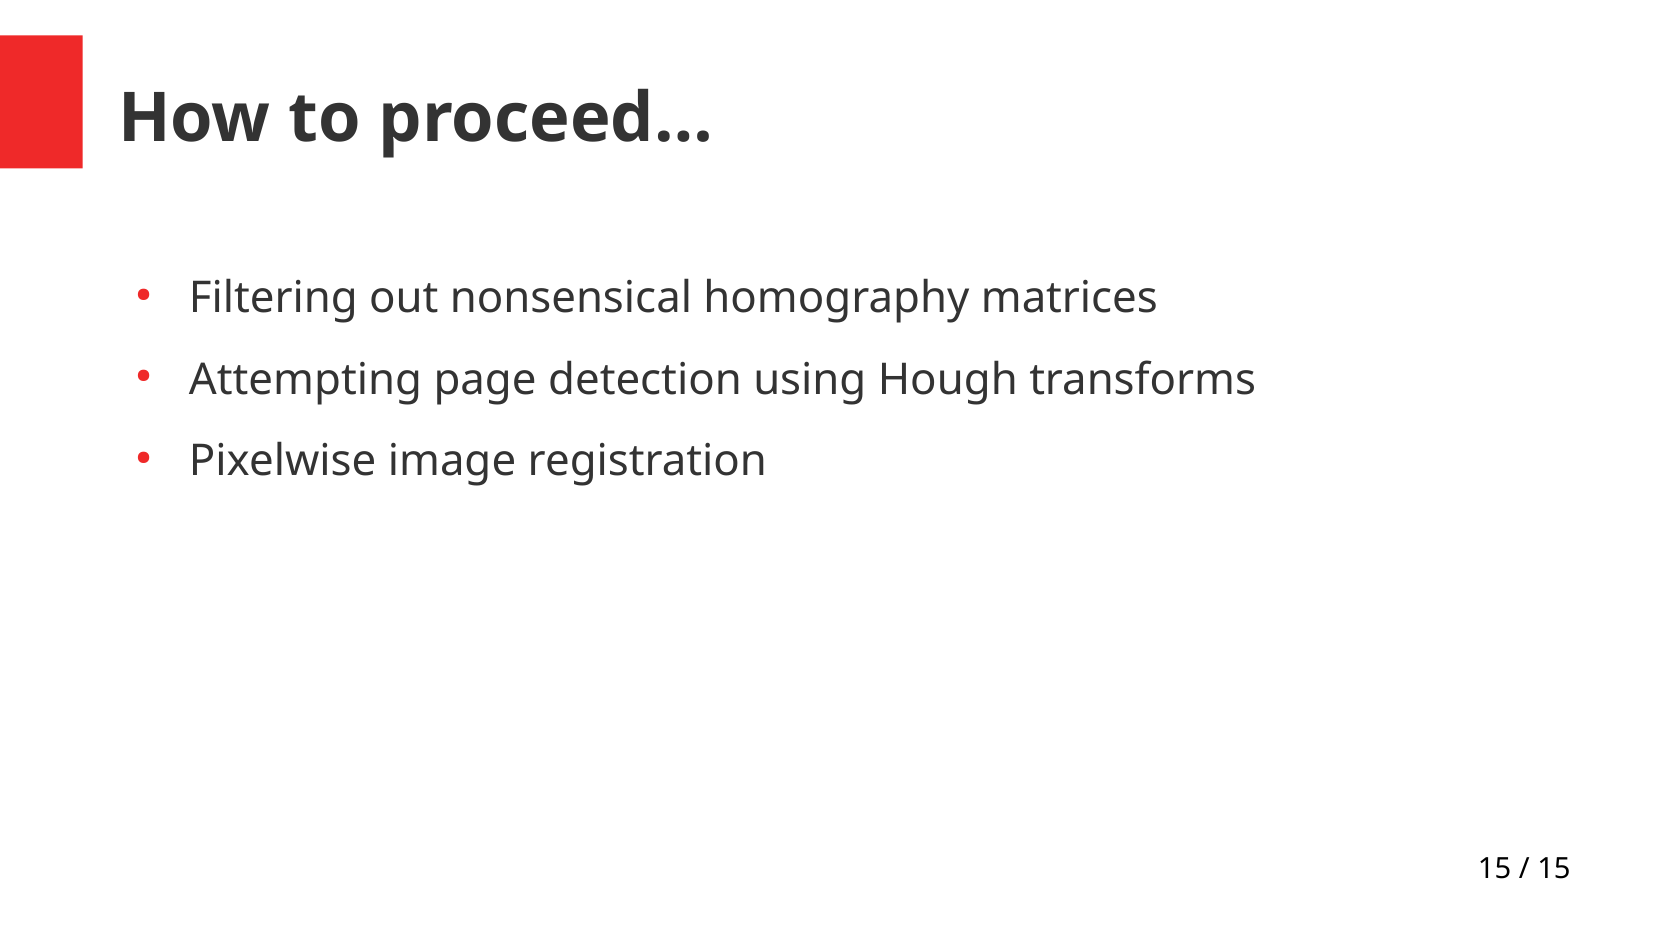

# How to proceed…
Filtering out nonsensical homography matrices
Attempting page detection using Hough transforms
Pixelwise image registration
15